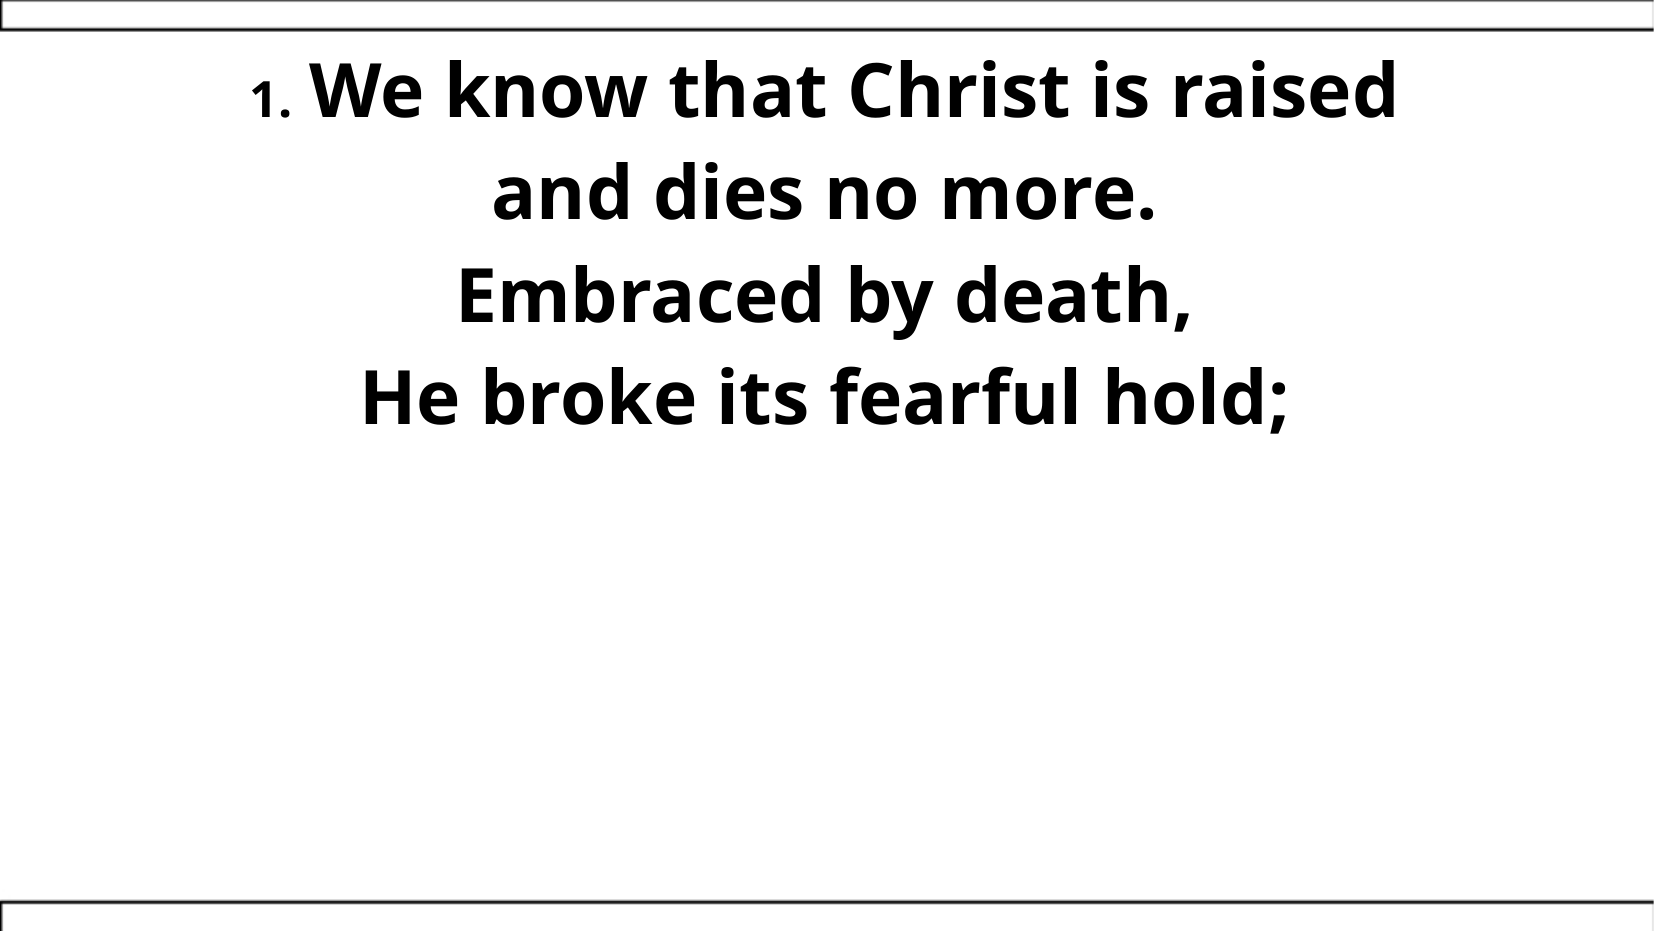

1. We know that Christ is raised
and dies no more.
Embraced by death,
He broke its fearful hold;